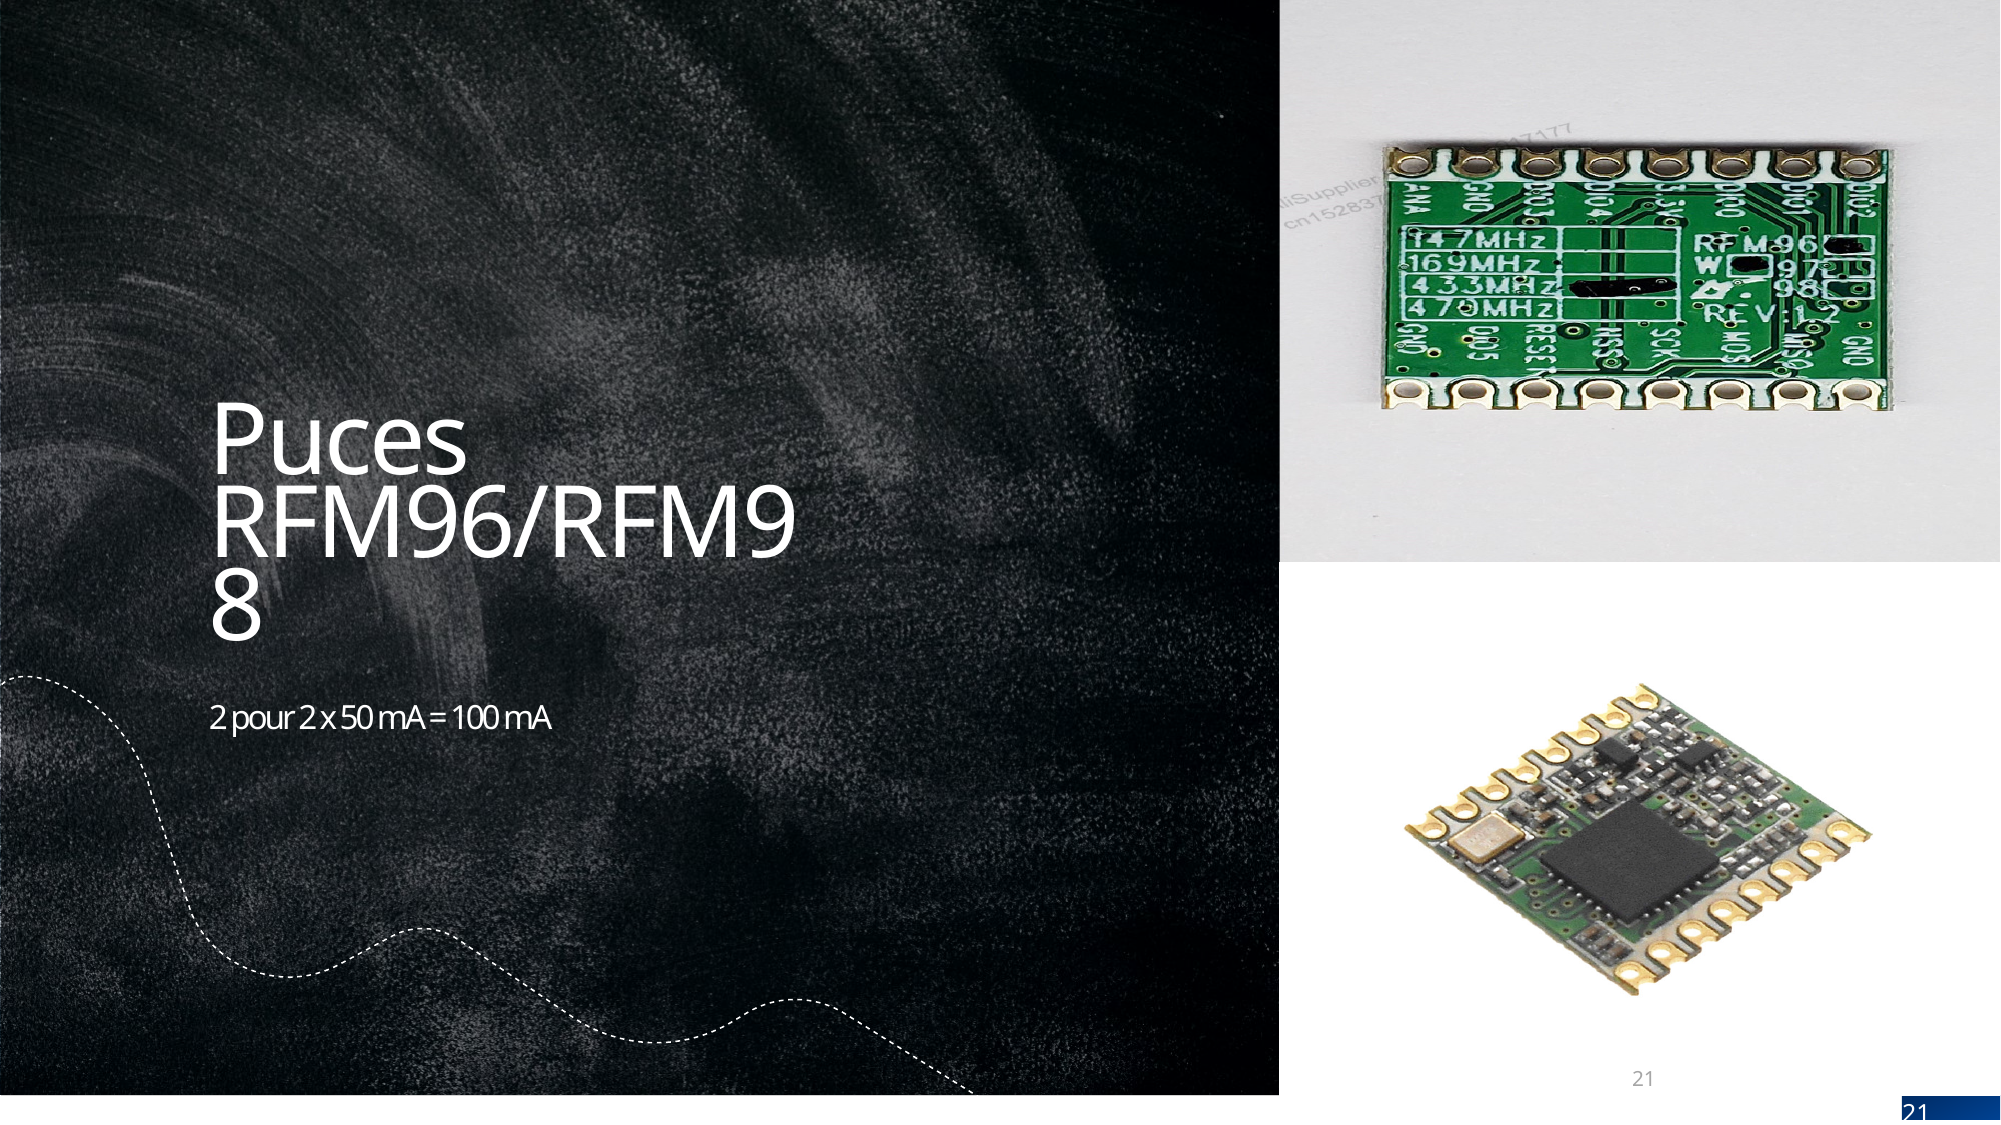

# Puces RFM96/RFM98
2 pour 2 x 50 mA = 100 mA